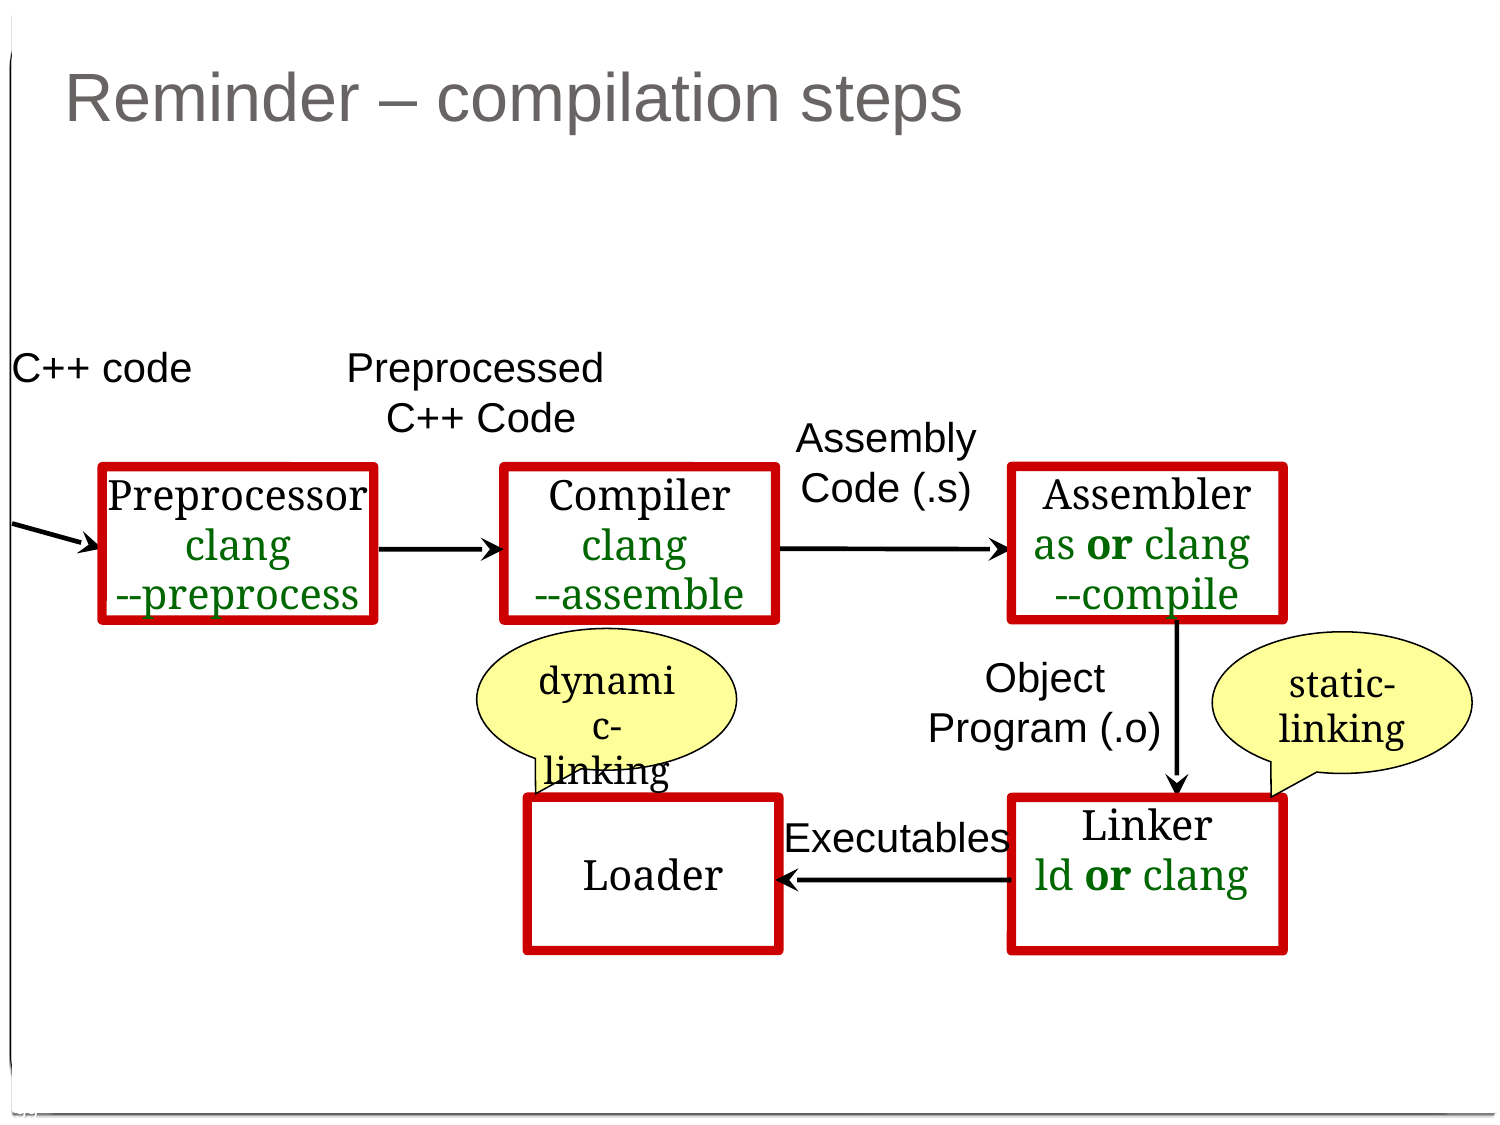

CSU0027 - System Programming, NTNU CSIE
# Reminder – compilation steps
C++ code
Preprocessed
C++ Code
Assembly
Code (.s)
Assembler
as or clang
--compile
Preprocessor
clang
--preprocess
Compiler
clang
--assemble
dynamic-linking
static-linking
Object
Program (.o)
Loader
Linker
ld or clang
Executables